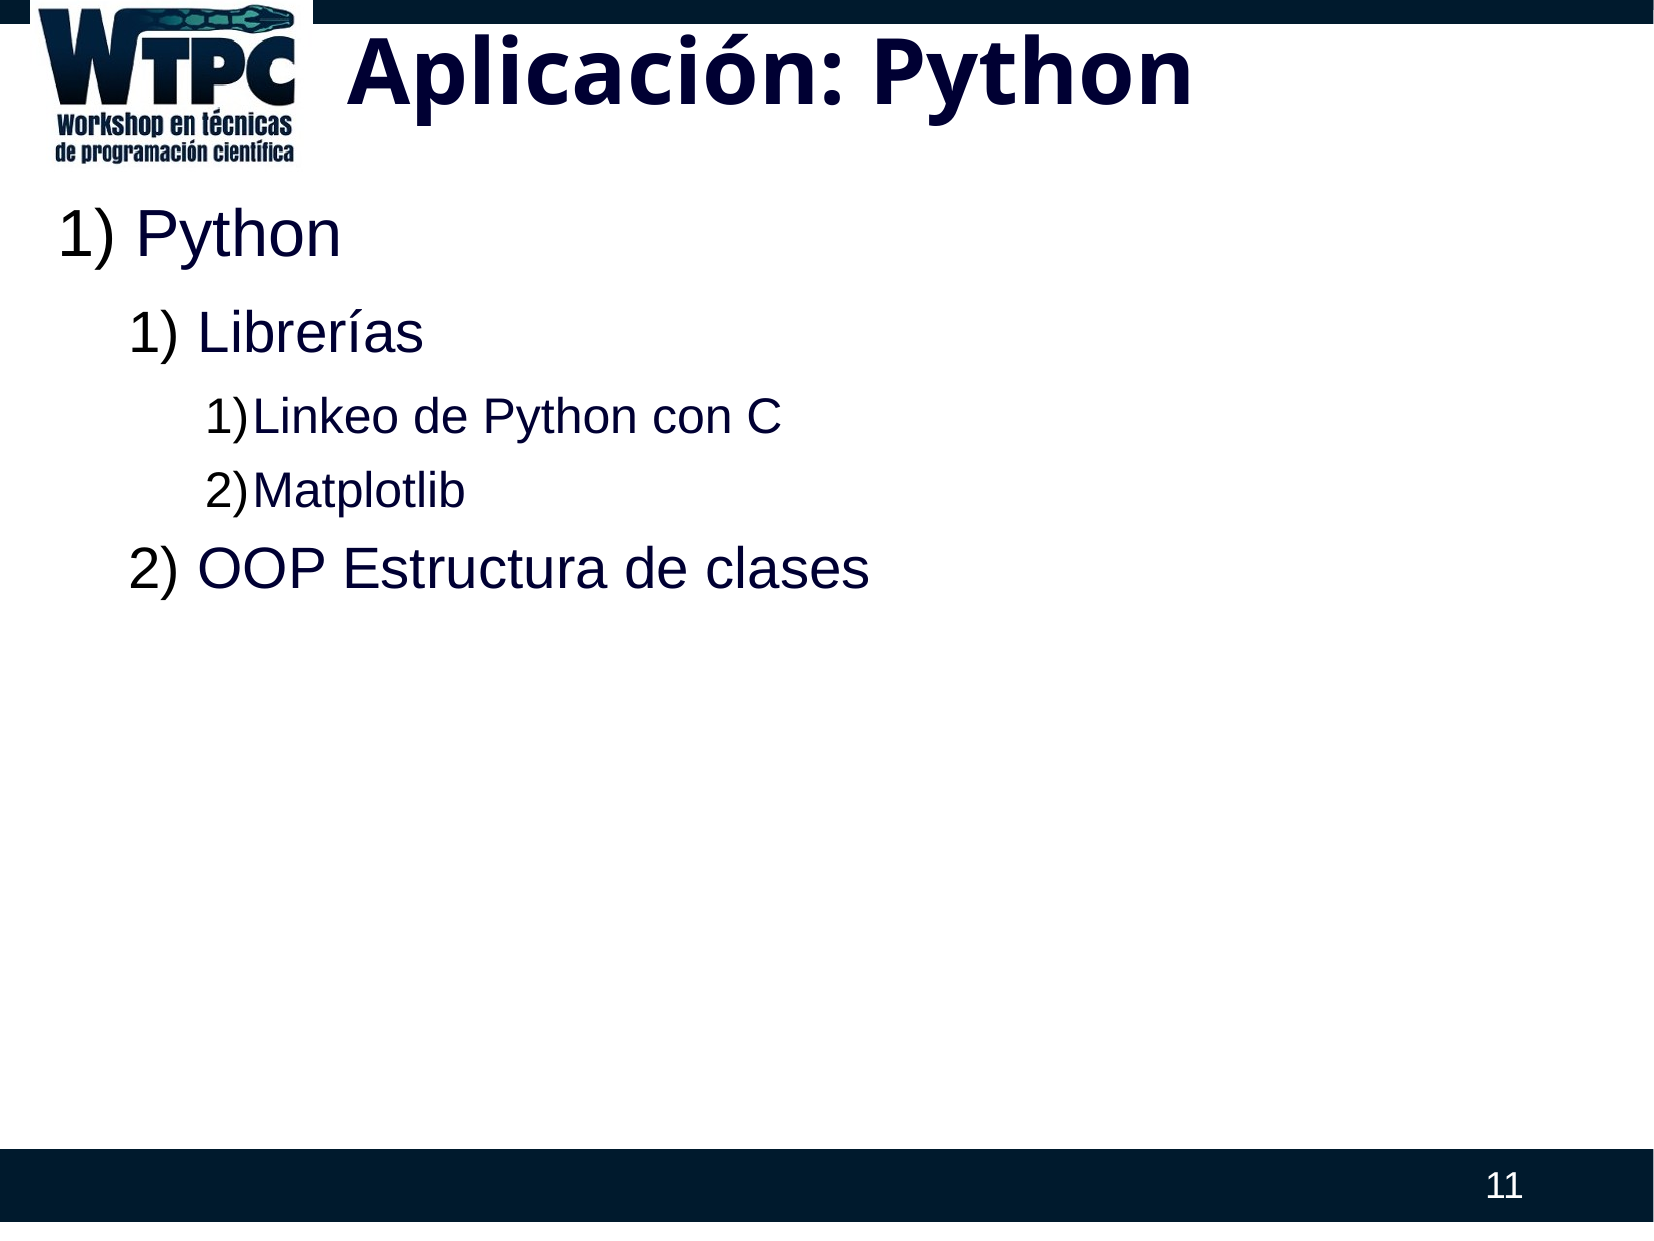

# Aplicación: Python
 Python
 Librerías
Linkeo de Python con C
Matplotlib
 OOP Estructura de clases